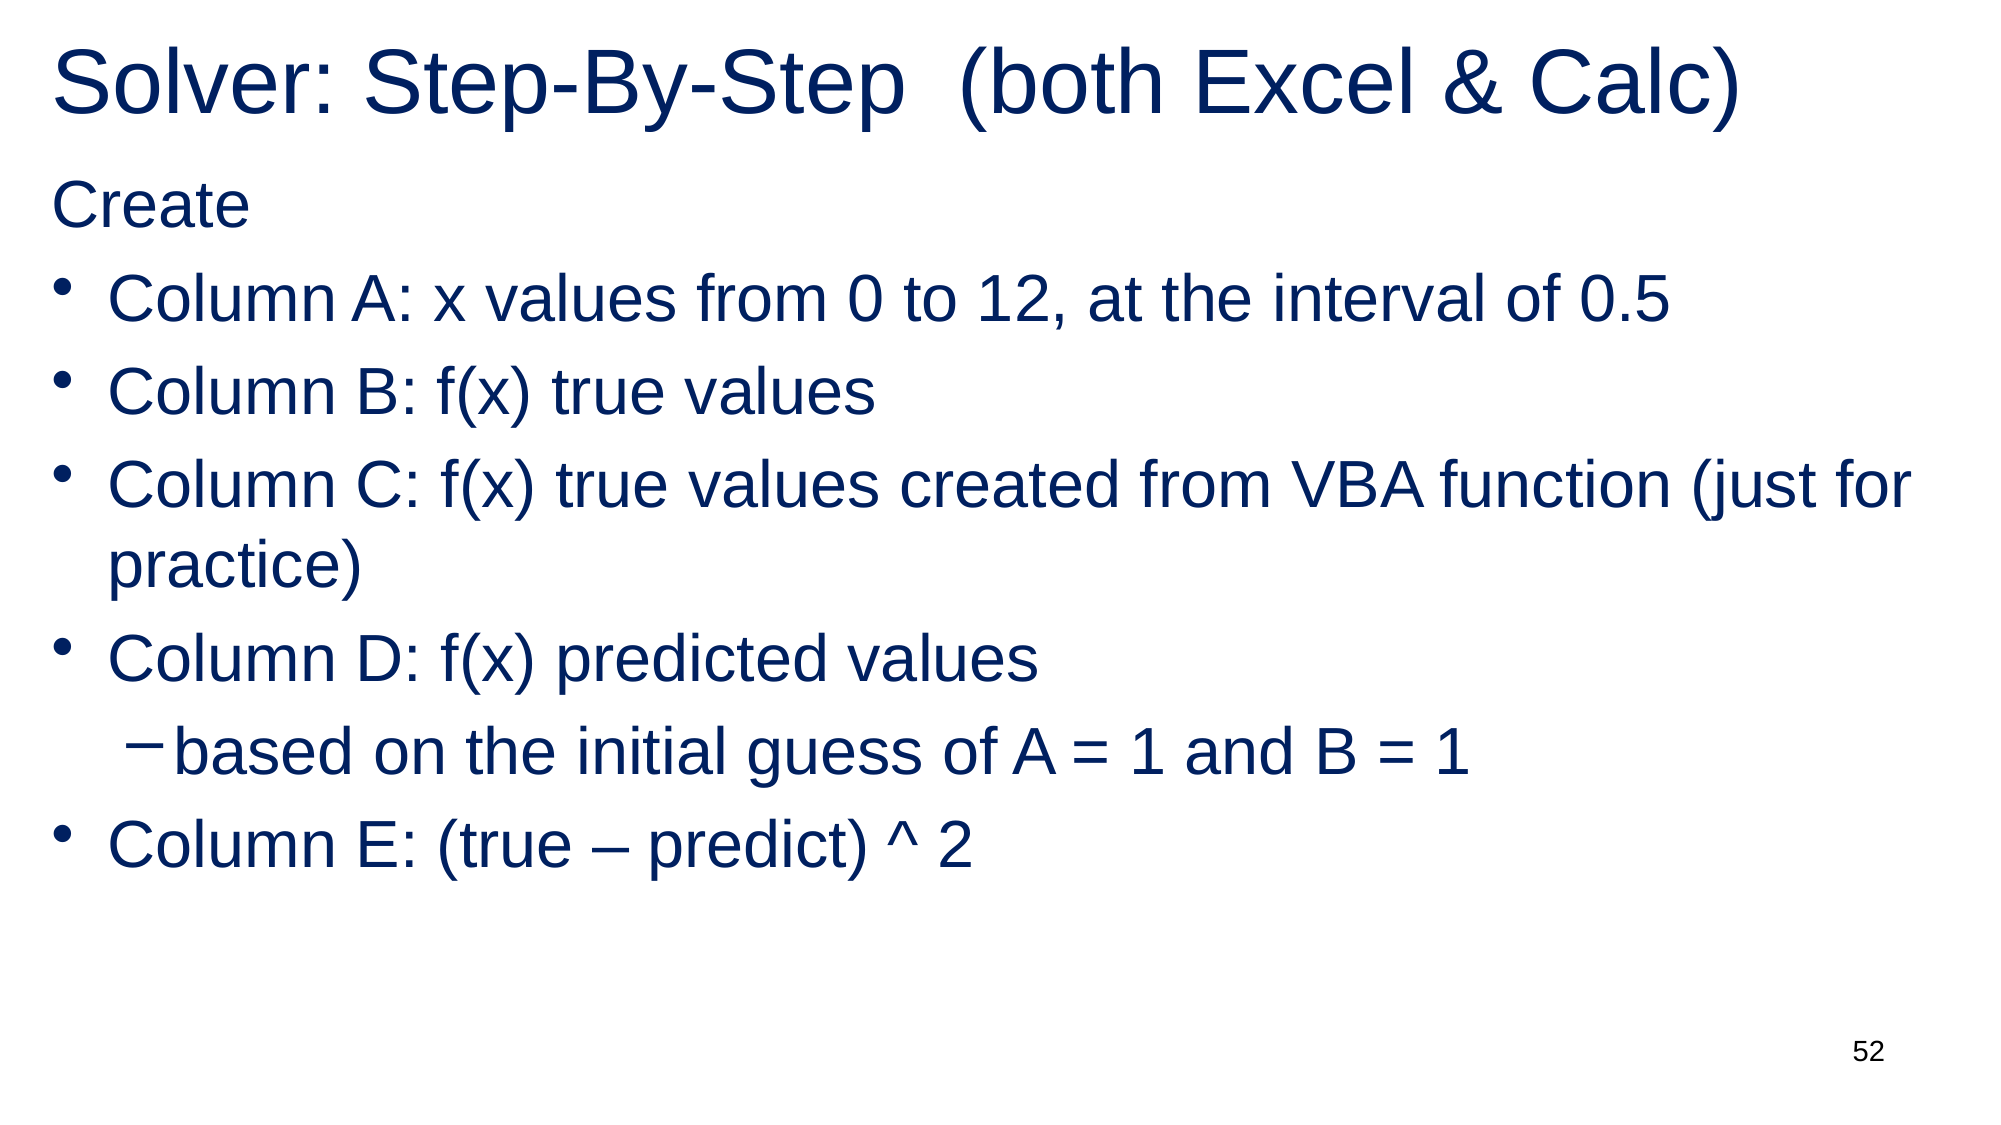

# Solver: Step-By-Step (both Excel & Calc)
Create
Column A: x values from 0 to 12, at the interval of 0.5
Column B: f(x) true values
Column C: f(x) true values created from VBA function (just for practice)
Column D: f(x) predicted values
based on the initial guess of A = 1 and B = 1
Column E: (true – predict) ^ 2